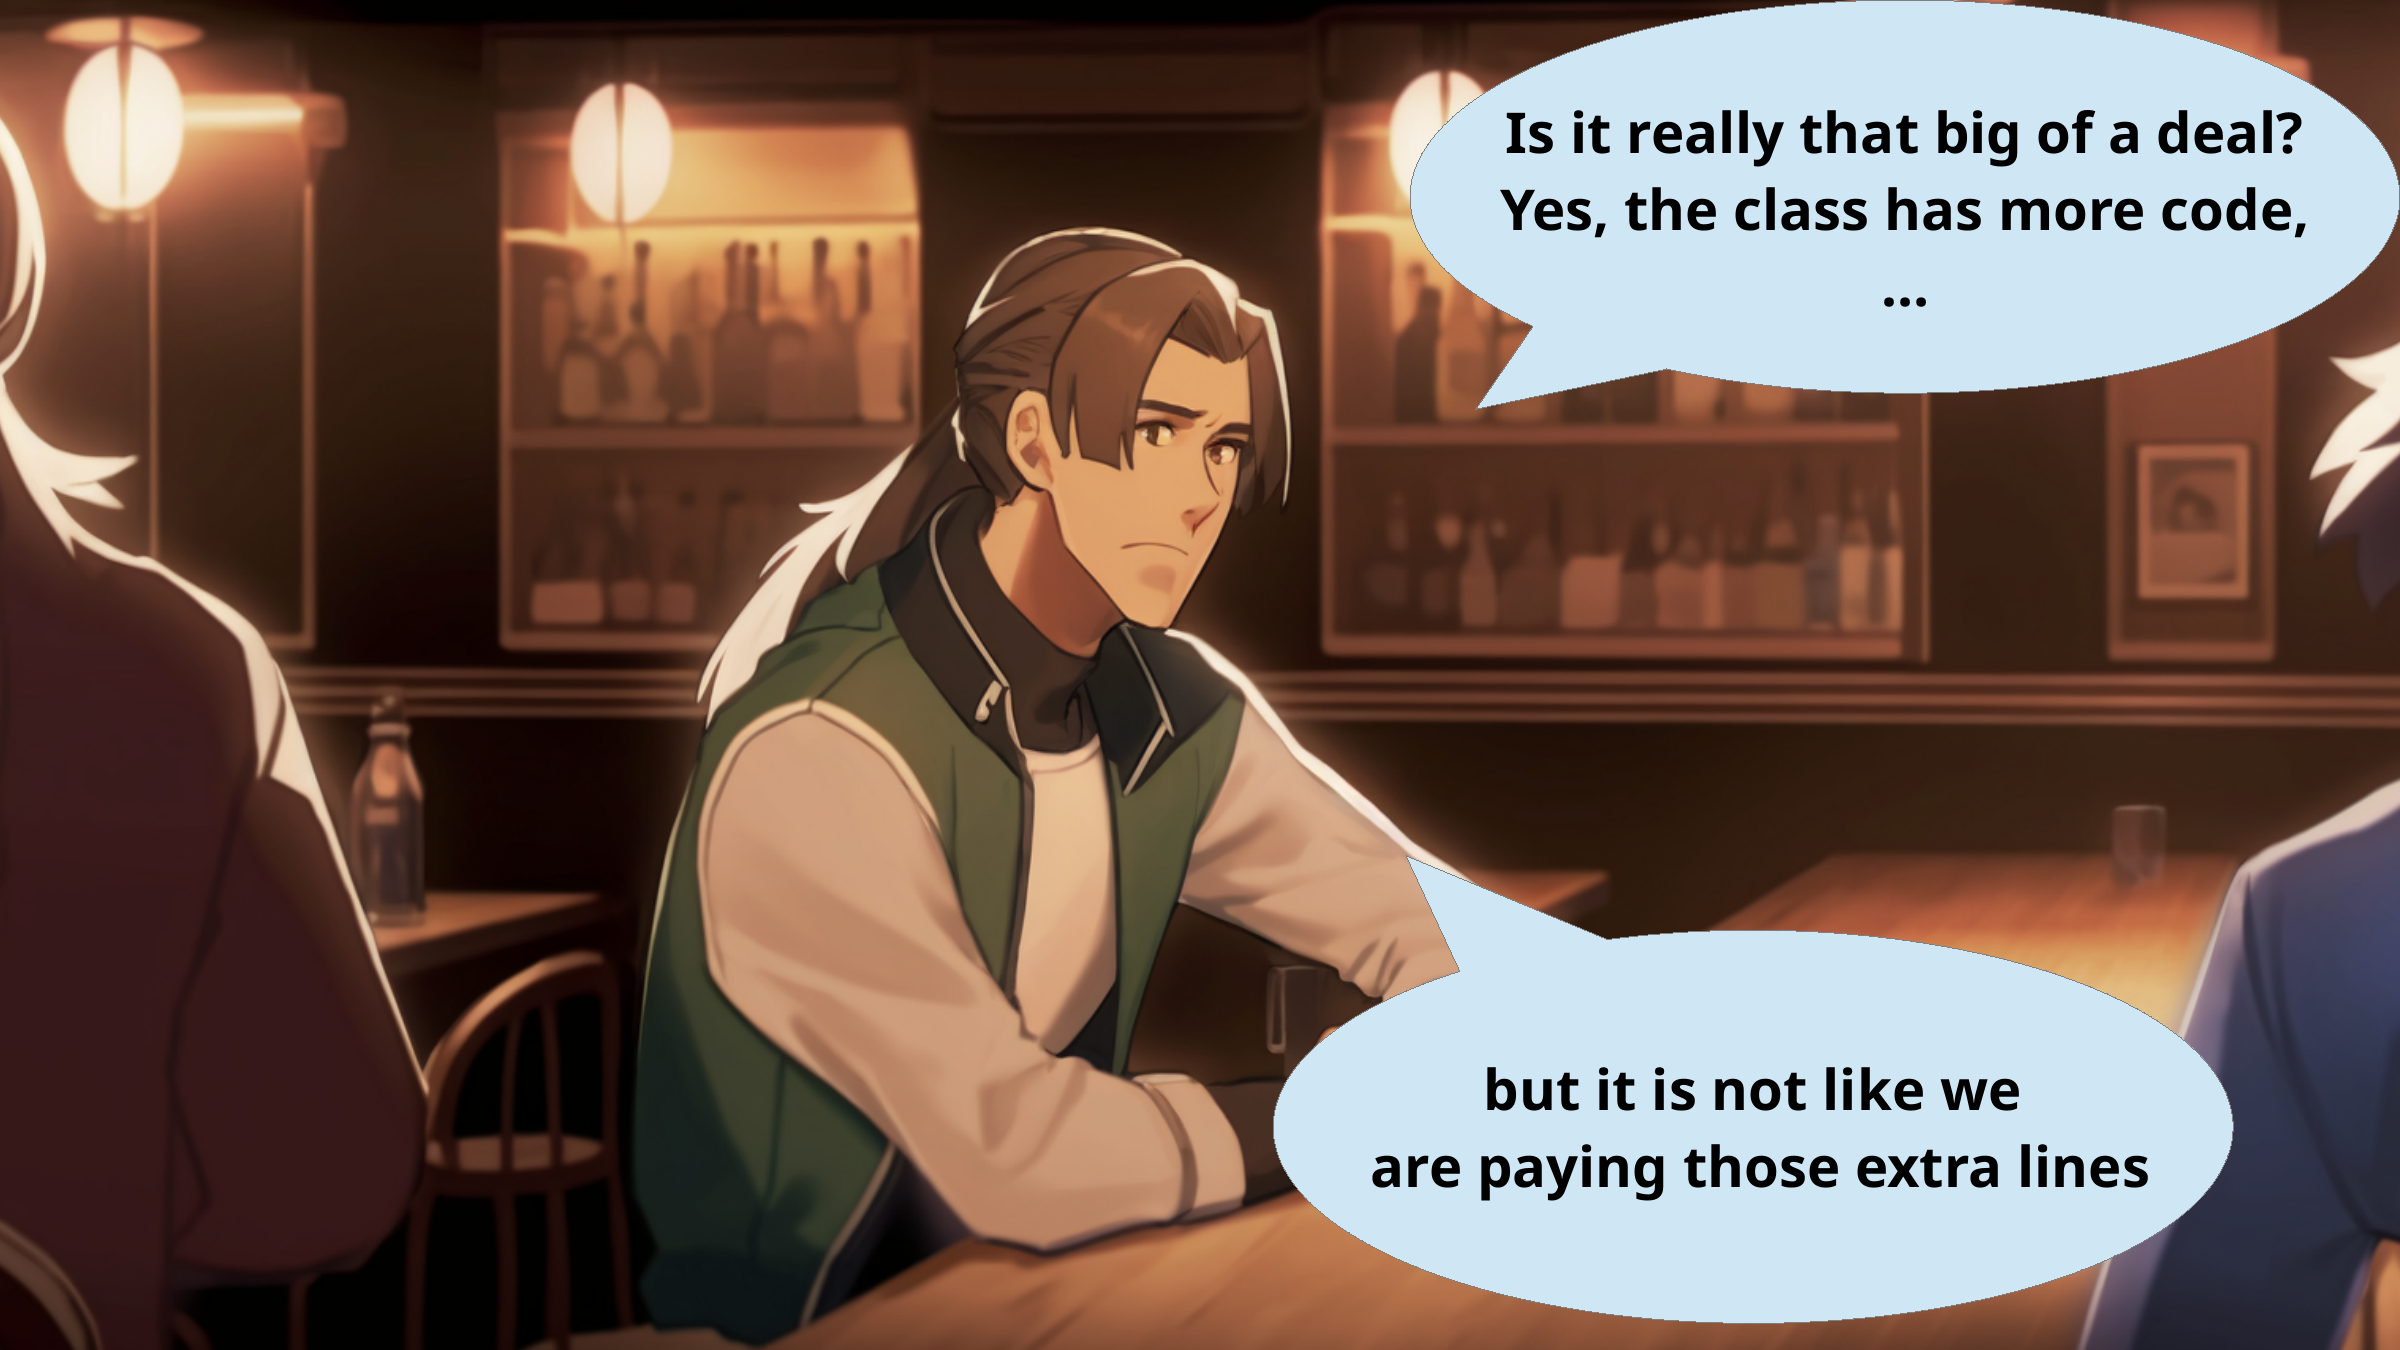

Is it really that big of a deal?
Yes, the class has more code,
…
but it is not like we
 are paying those extra lines